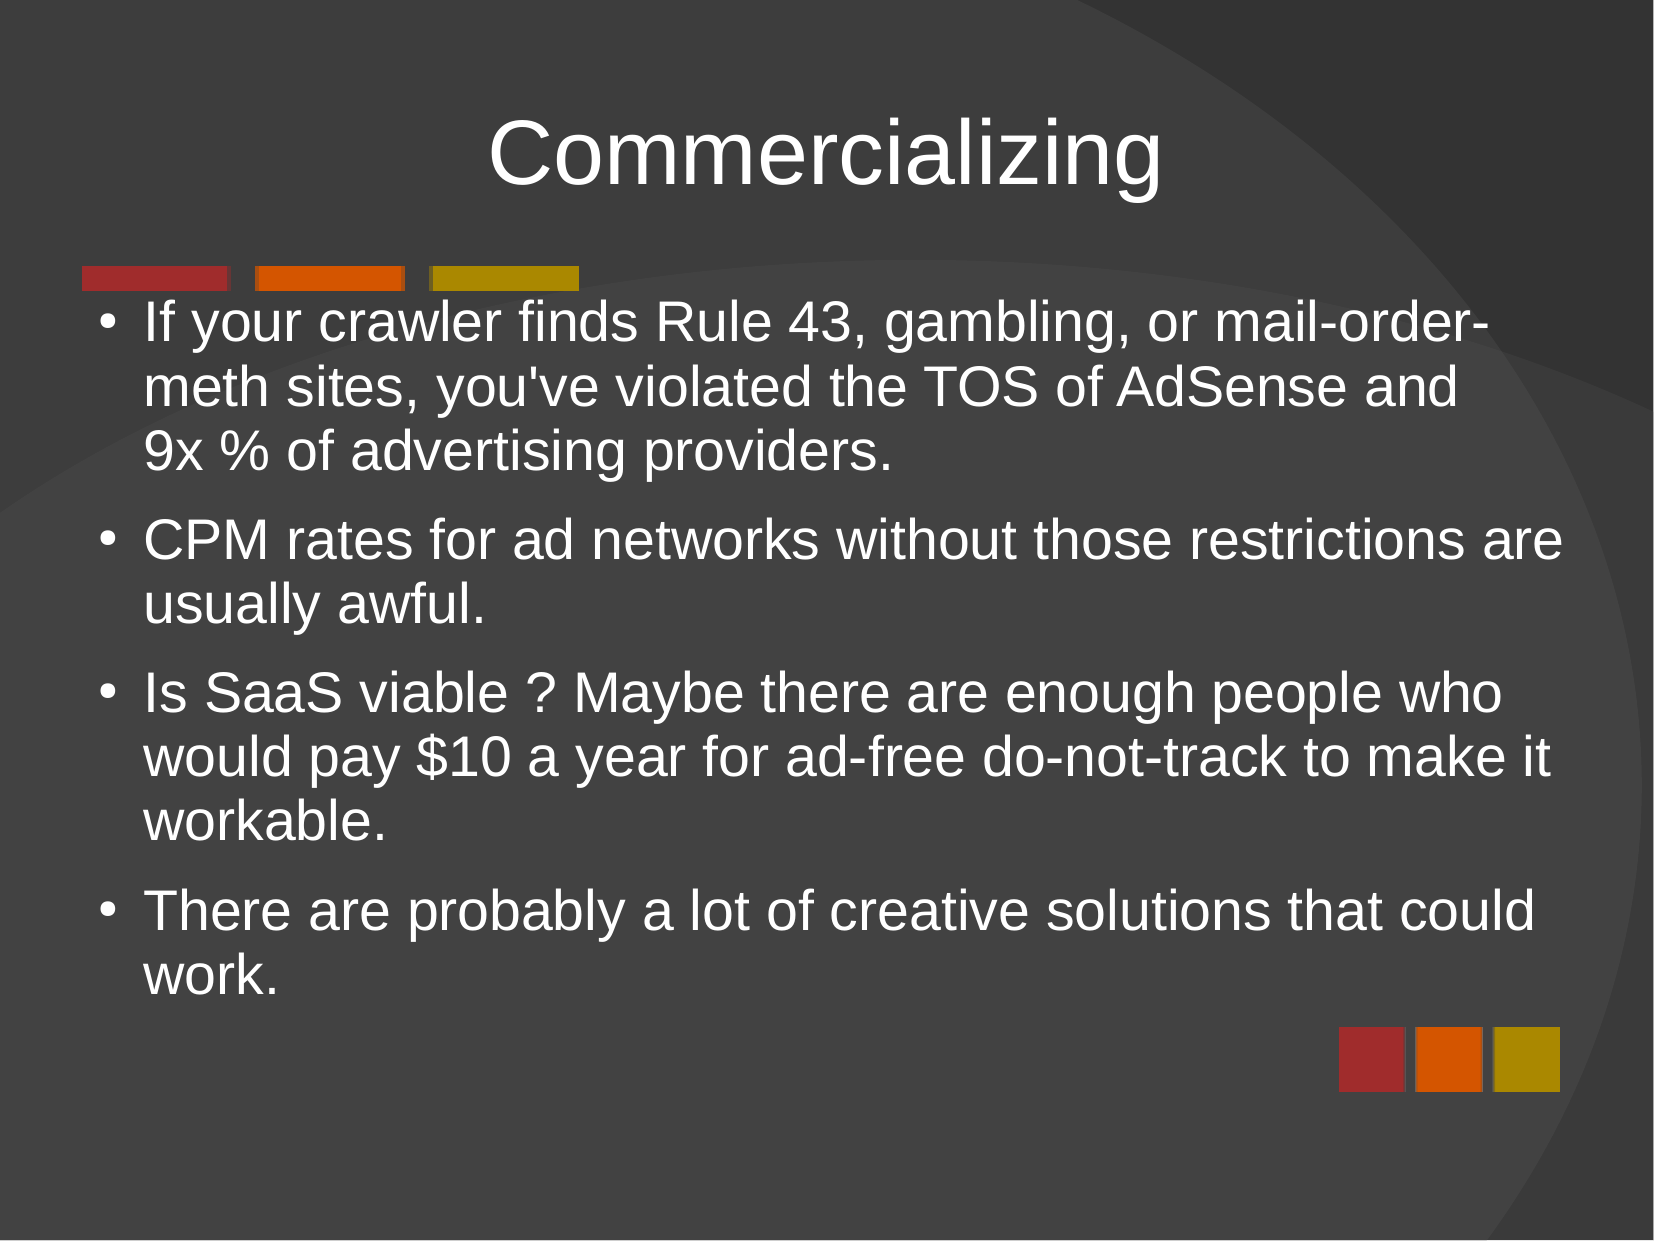

# Commercializing
If your crawler finds Rule 43, gambling, or mail-order-meth sites, you've violated the TOS of AdSense and 9x % of advertising providers.
CPM rates for ad networks without those restrictions are usually awful.
Is SaaS viable ? Maybe there are enough people who would pay $10 a year for ad-free do-not-track to make it workable.
There are probably a lot of creative solutions that could work.